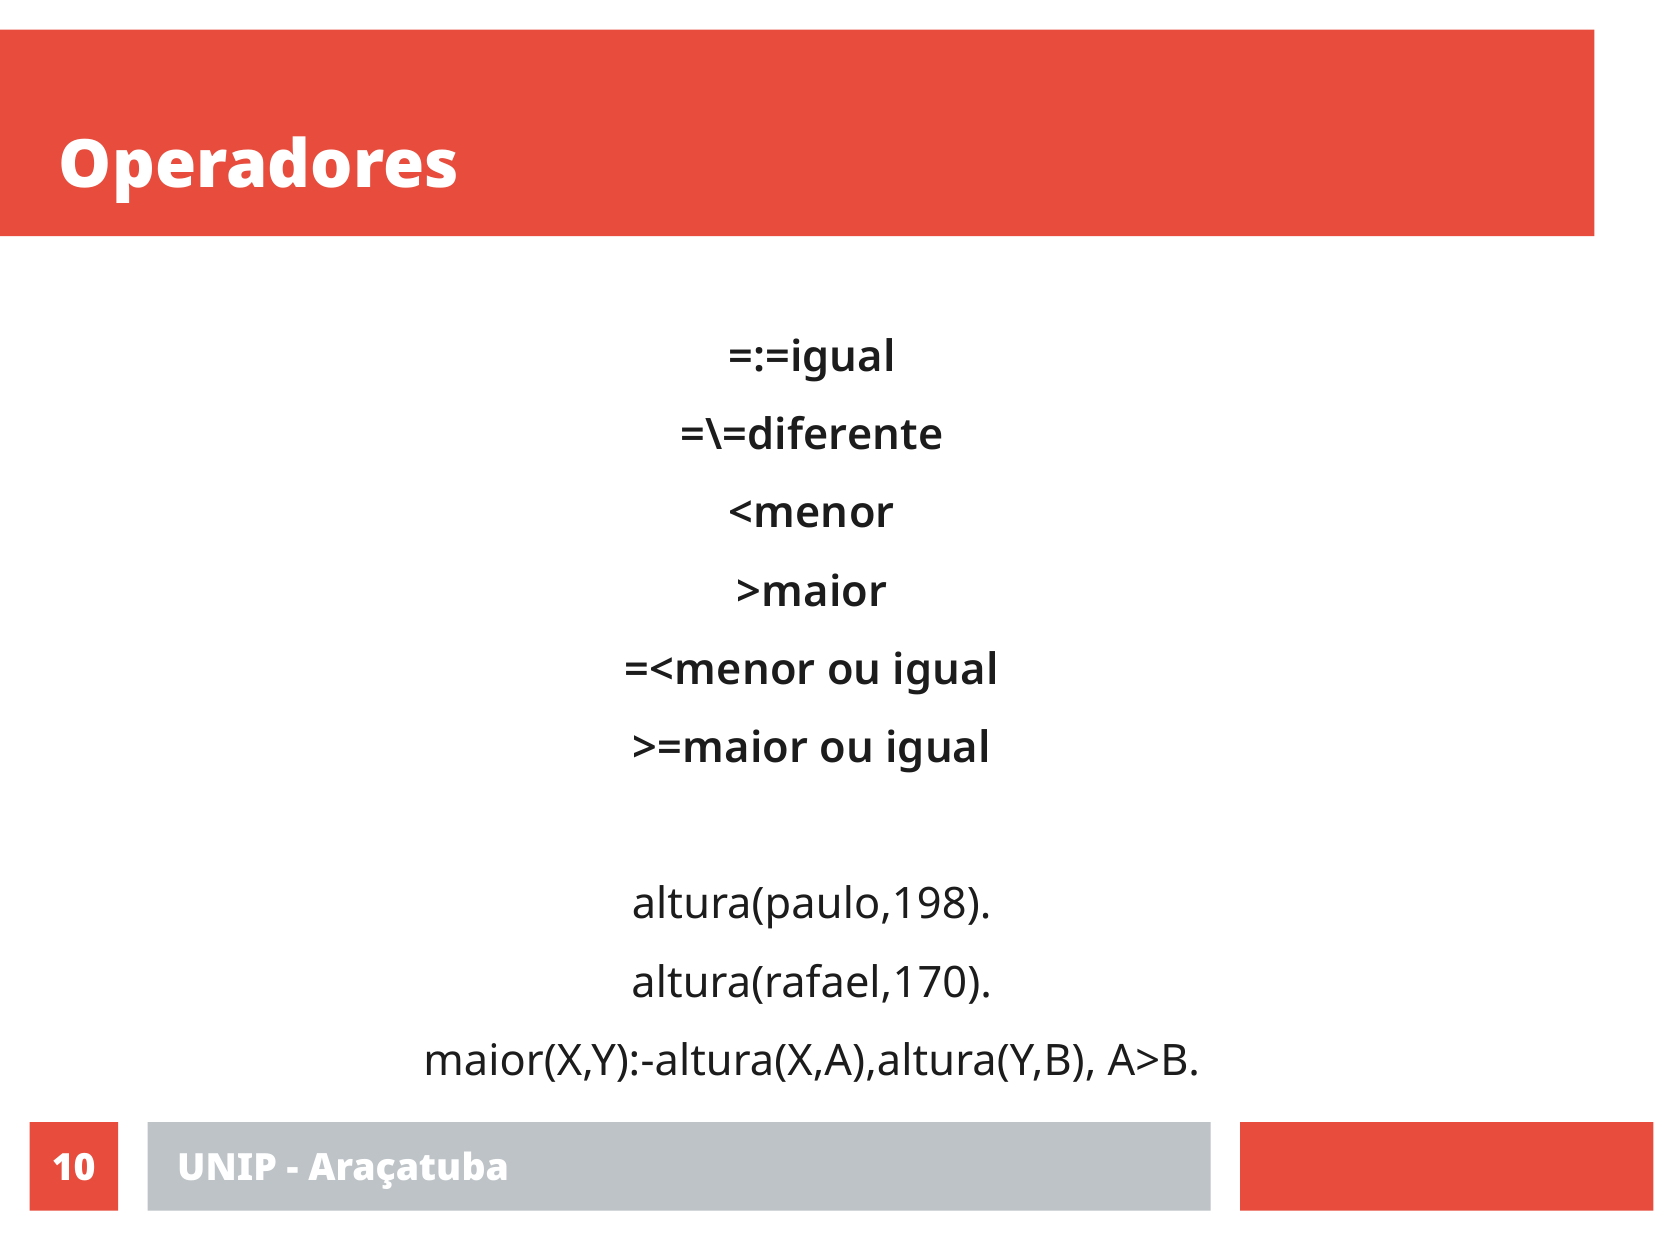

# Operadores
=:=igual
=\=diferente
<menor
>maior
=<menor ou igual
>=maior ou igual
altura(paulo,198).
altura(rafael,170).
maior(X,Y):-altura(X,A),altura(Y,B), A>B.
10
UNIP - Araçatuba